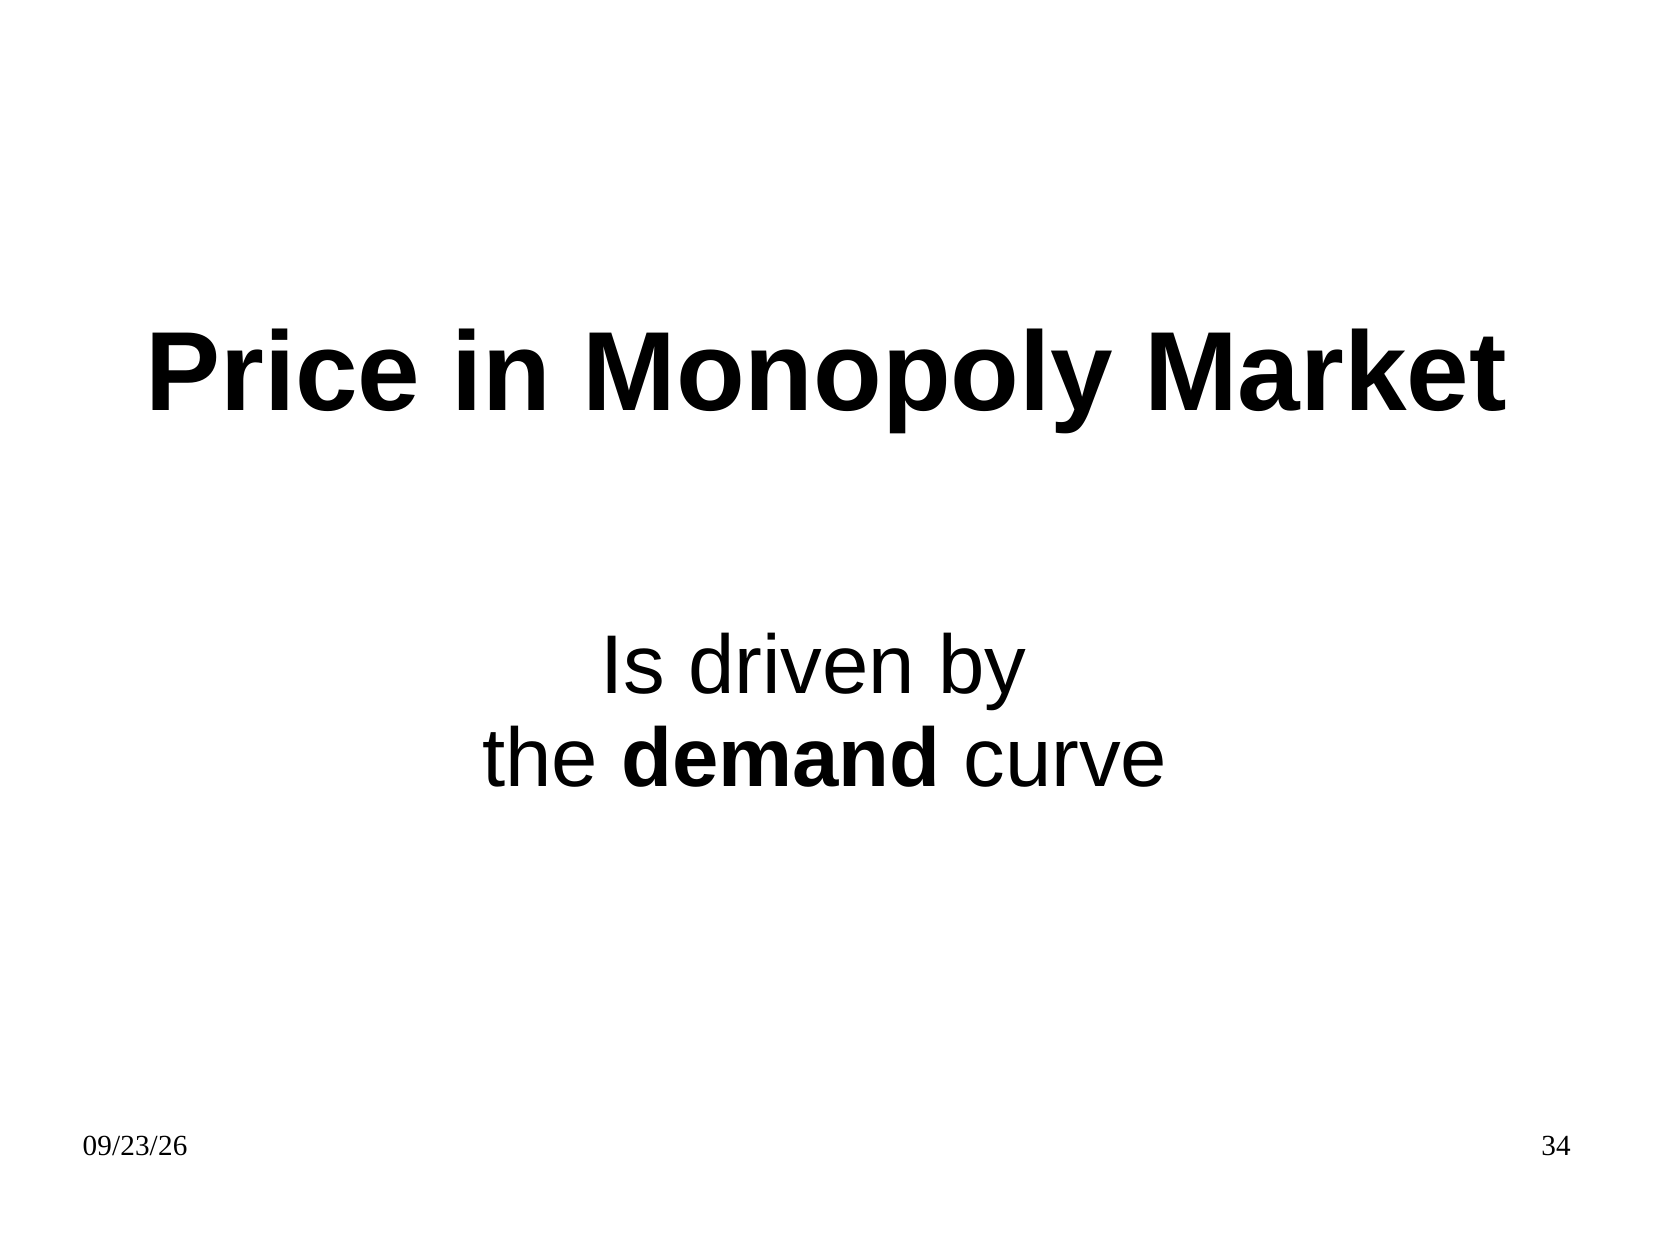

# Price in Monopoly Market
Is driven by
the demand curve
34